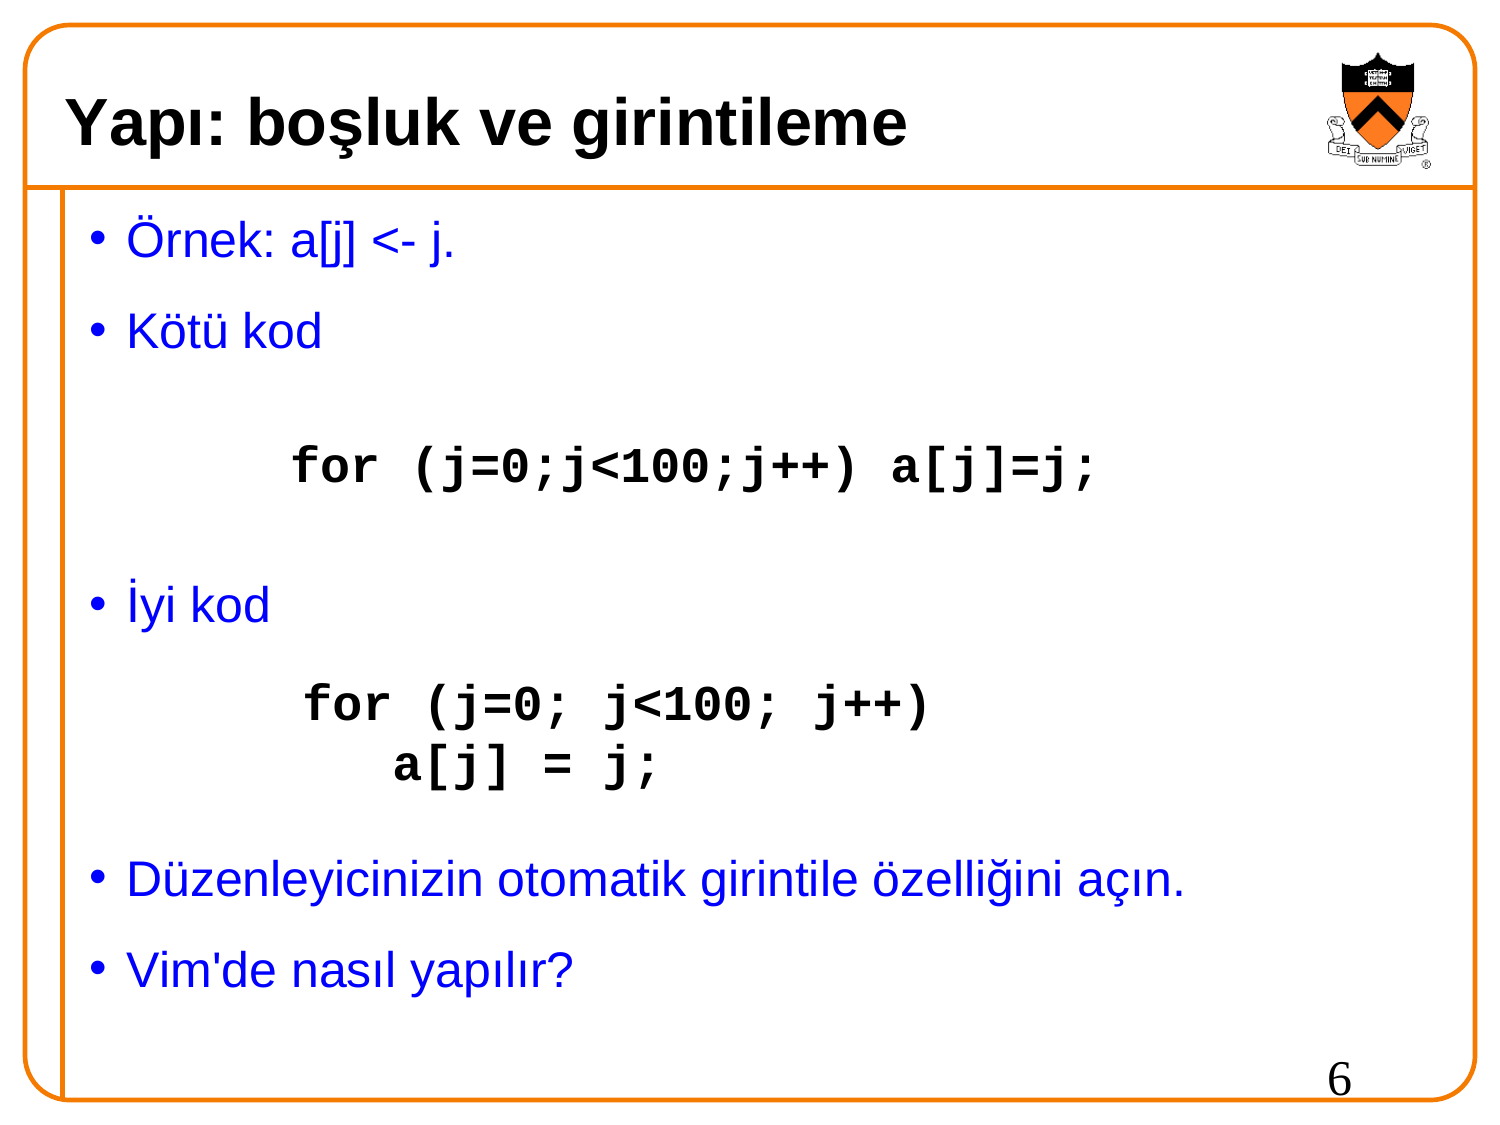

# Yapı: boşluk ve girintileme
Örnek: a[j] <- j.
Kötü kod
İyi kod
Düzenleyicinizin otomatik girintile özelliğini açın.
Vim'de nasıl yapılır?
for (j=0;j<100;j++) a[j]=j;
for (j=0; j<100; j++)
 a[j] = j;
6